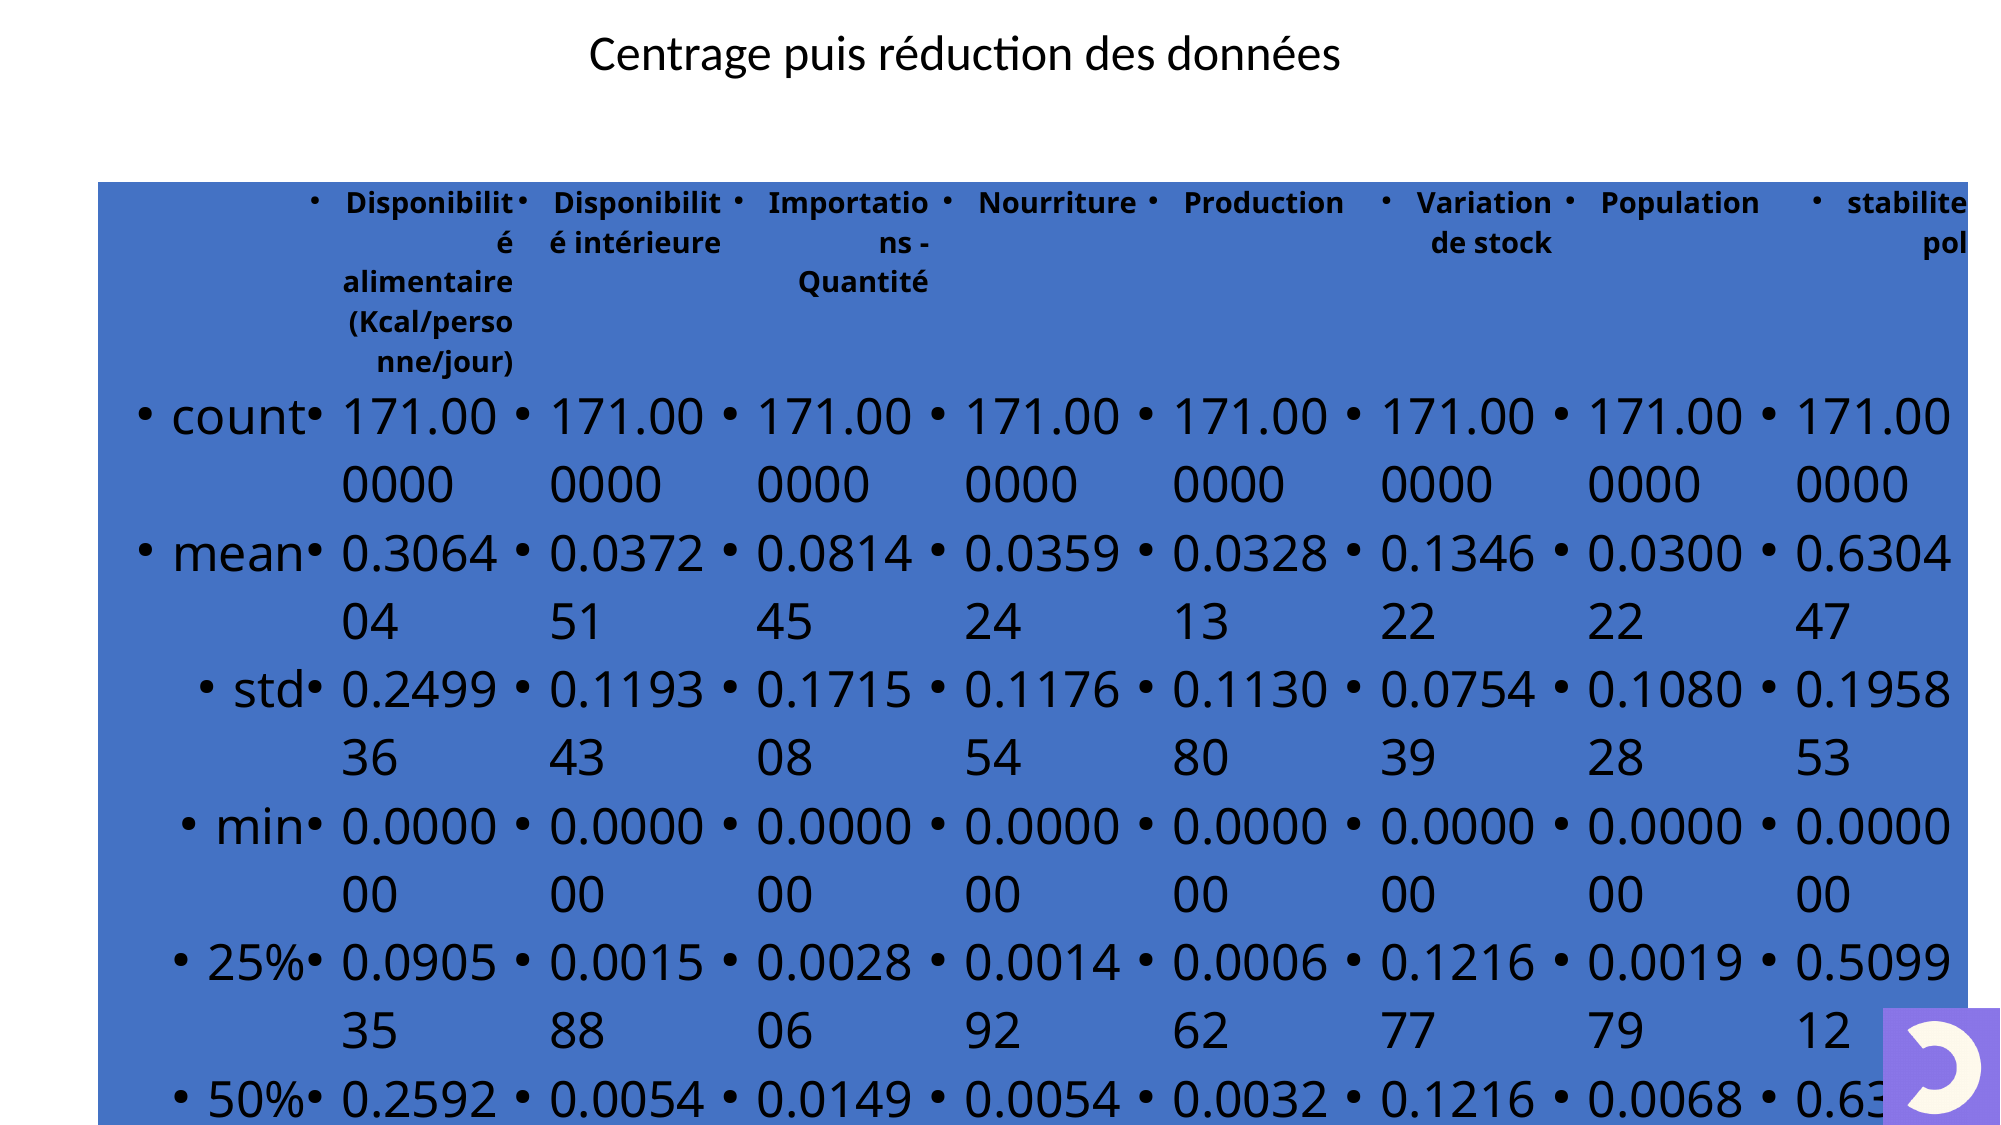

Centrage puis réduction des données
| | Disponibilité alimentaire (Kcal/personne/jour) | Disponibilité intérieure | Importations - Quantité | Nourriture | Production | Variation de stock | Population | stabilite pol |
| --- | --- | --- | --- | --- | --- | --- | --- | --- |
| count | 171.000000 | 171.000000 | 171.000000 | 171.000000 | 171.000000 | 171.000000 | 171.000000 | 171.000000 |
| mean | 0.306404 | 0.037251 | 0.081445 | 0.035924 | 0.032813 | 0.134622 | 0.030022 | 0.630447 |
| std | 0.249936 | 0.119343 | 0.171508 | 0.117654 | 0.113080 | 0.075439 | 0.108028 | 0.195853 |
| min | 0.000000 | 0.000000 | 0.000000 | 0.000000 | 0.000000 | 0.000000 | 0.000000 | 0.000000 |
| 25% | 0.090535 | 0.001588 | 0.002806 | 0.001492 | 0.000662 | 0.121677 | 0.001979 | 0.509912 |
| 50% | 0.259259 | 0.005475 | 0.014967 | 0.005470 | 0.003286 | 0.121677 | 0.006811 | 0.636564 |
| 75% | 0.436214 | 0.020341 | 0.077643 | 0.020665 | 0.021813 | 0.129857 | 0.020801 | 0.785242 |
| max | 1.000000 | 1.000000 | 1.000000 | 1.000000 | 1.000000 | 1.000000 | 1.000000 | 1.000000 |